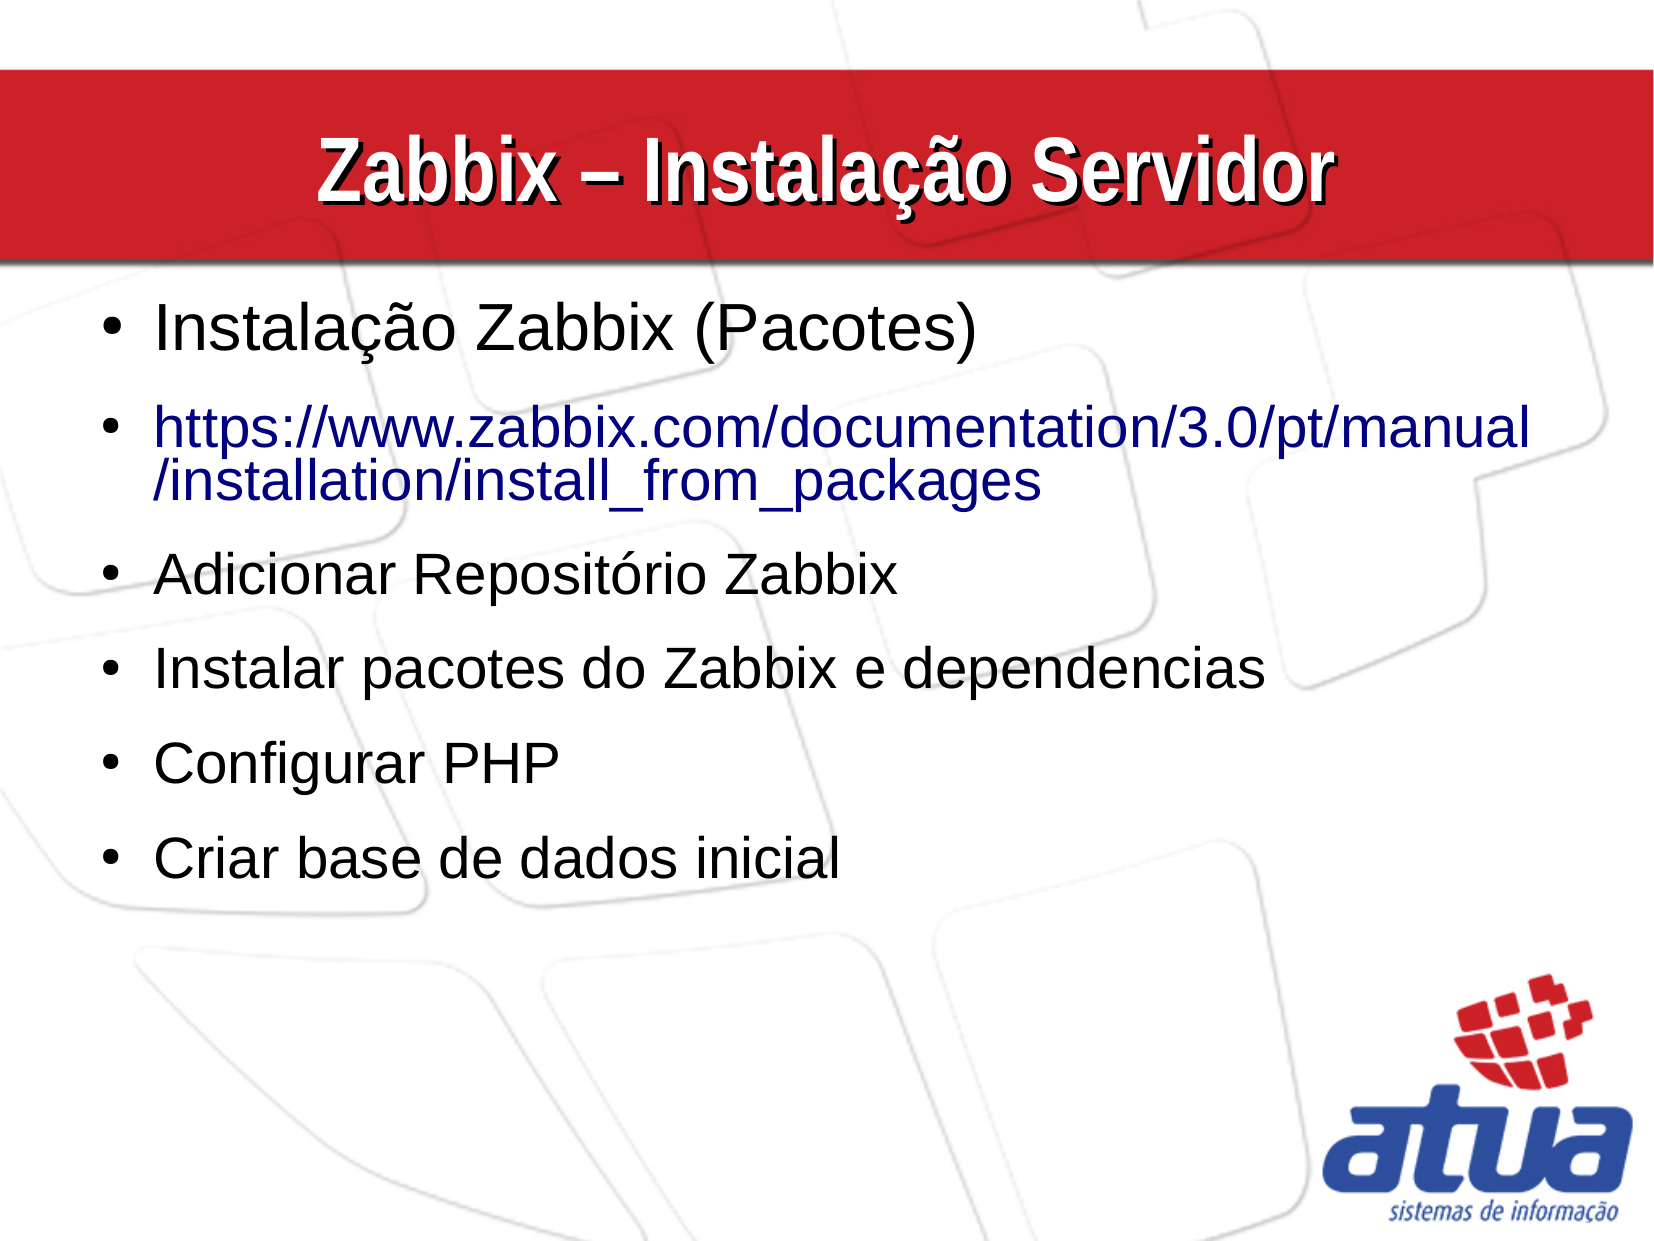

# Zabbix – Instalação Servidor
Instalação Zabbix (Pacotes)
https://www.zabbix.com/documentation/3.0/pt/manual/installation/install_from_packages
Adicionar Repositório Zabbix
Instalar pacotes do Zabbix e dependencias
Configurar PHP
Criar base de dados inicial